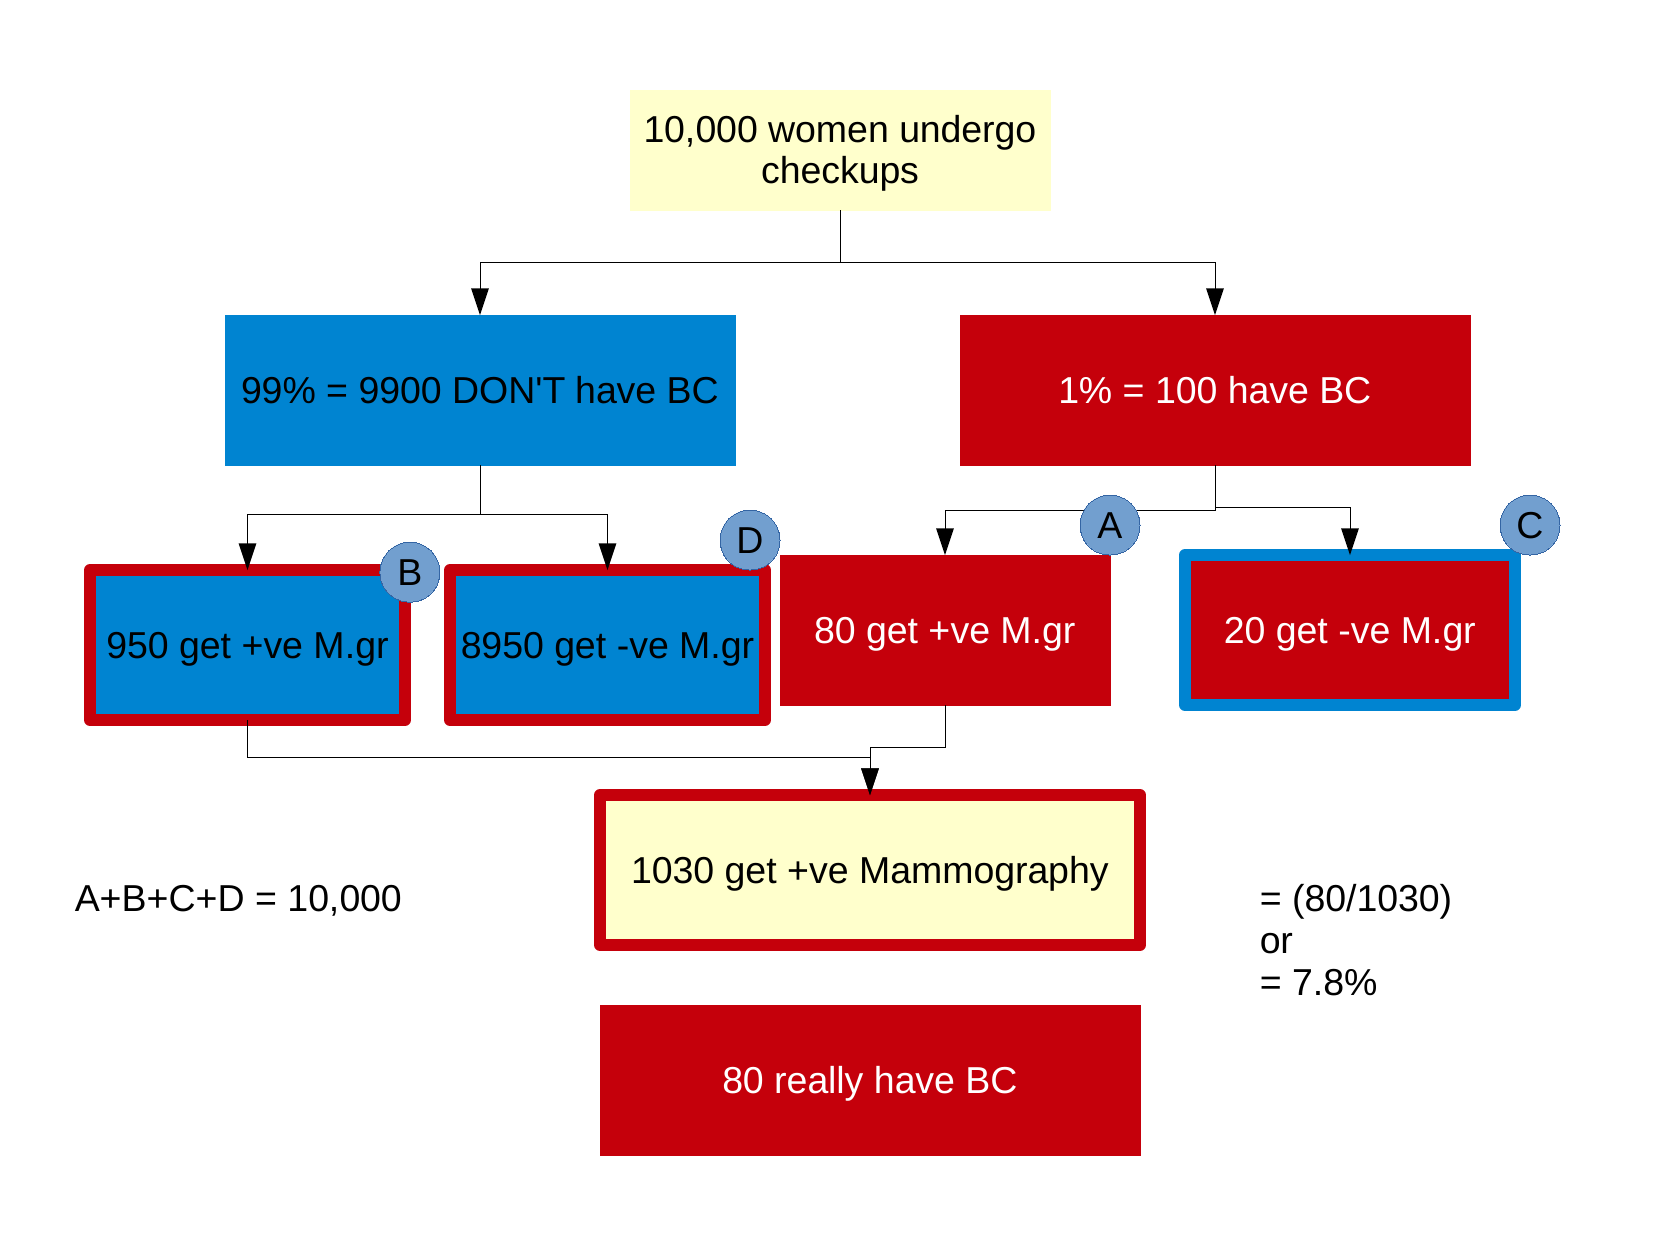

10,000 women undergo
checkups
99% = 9900 DON'T have BC
1% = 100 have BC
A
C
D
B
80 get +ve M.gr
20 get -ve M.gr
950 get +ve M.gr
8950 get -ve M.gr
1030 get +ve Mammography
A+B+C+D = 10,000
= (80/1030)
or
= 7.8%
80 really have BC